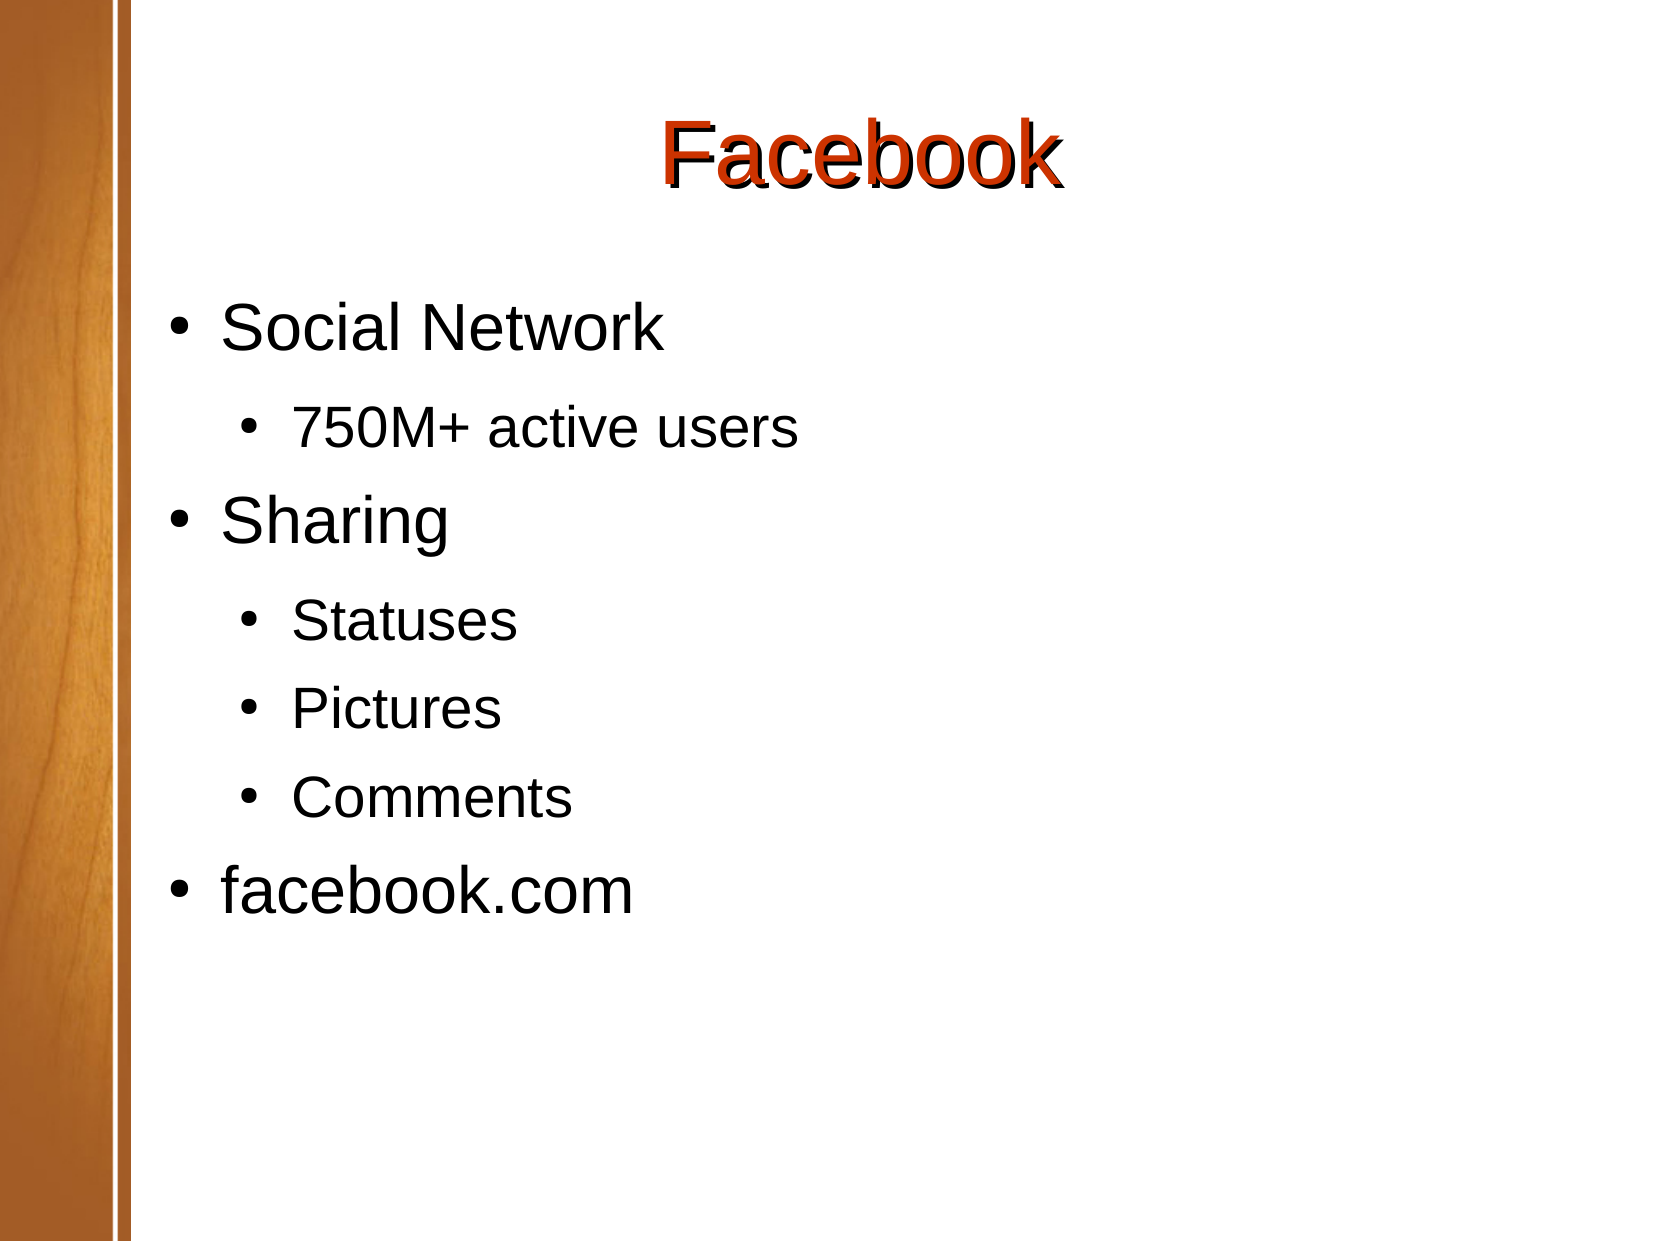

# Facebook
Social Network
750M+ active users
Sharing
Statuses
Pictures
Comments
facebook.com